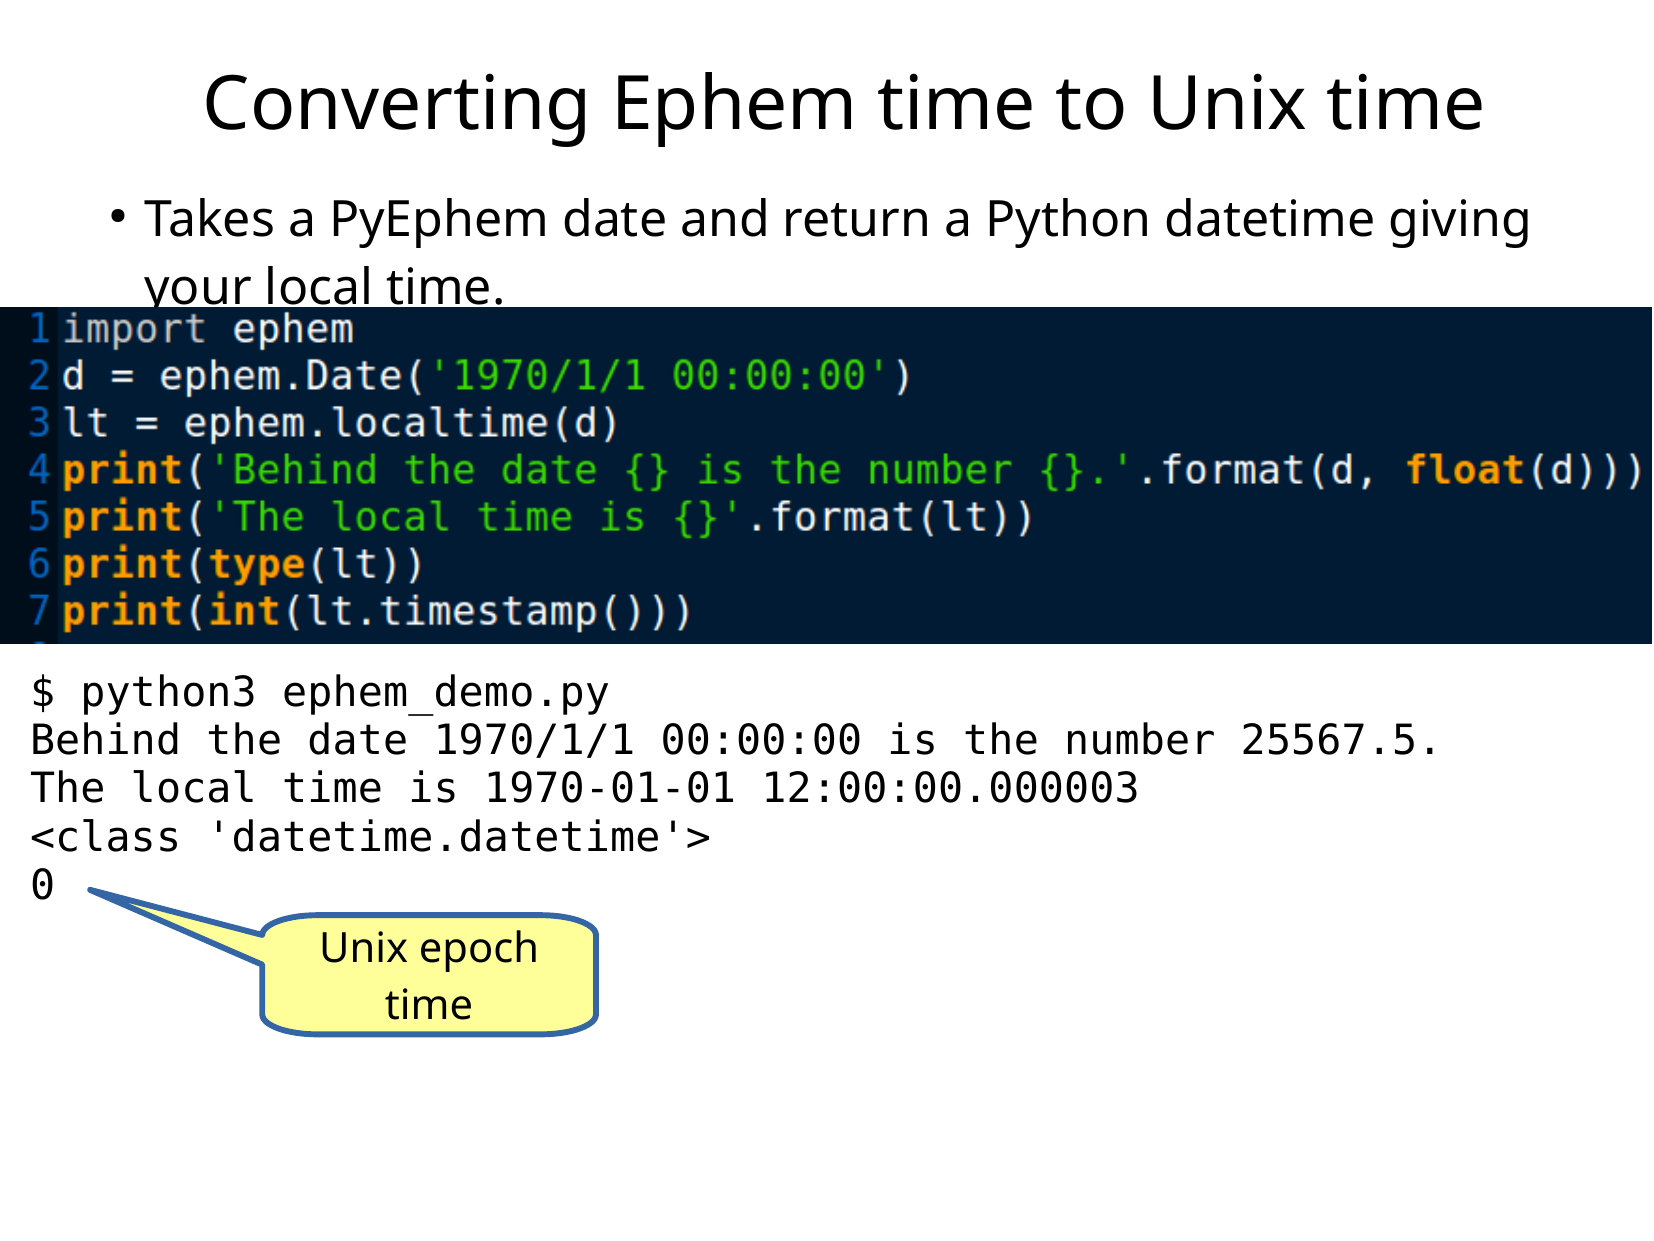

# Converting Ephem time to Unix time
Takes a PyEphem date and return a Python datetime giving your local time.
$ python3 ephem_demo.py
Behind the date 1970/1/1 00:00:00 is the number 25567.5.
The local time is 1970-01-01 12:00:00.000003
<class 'datetime.datetime'>
0
Unix epoch time